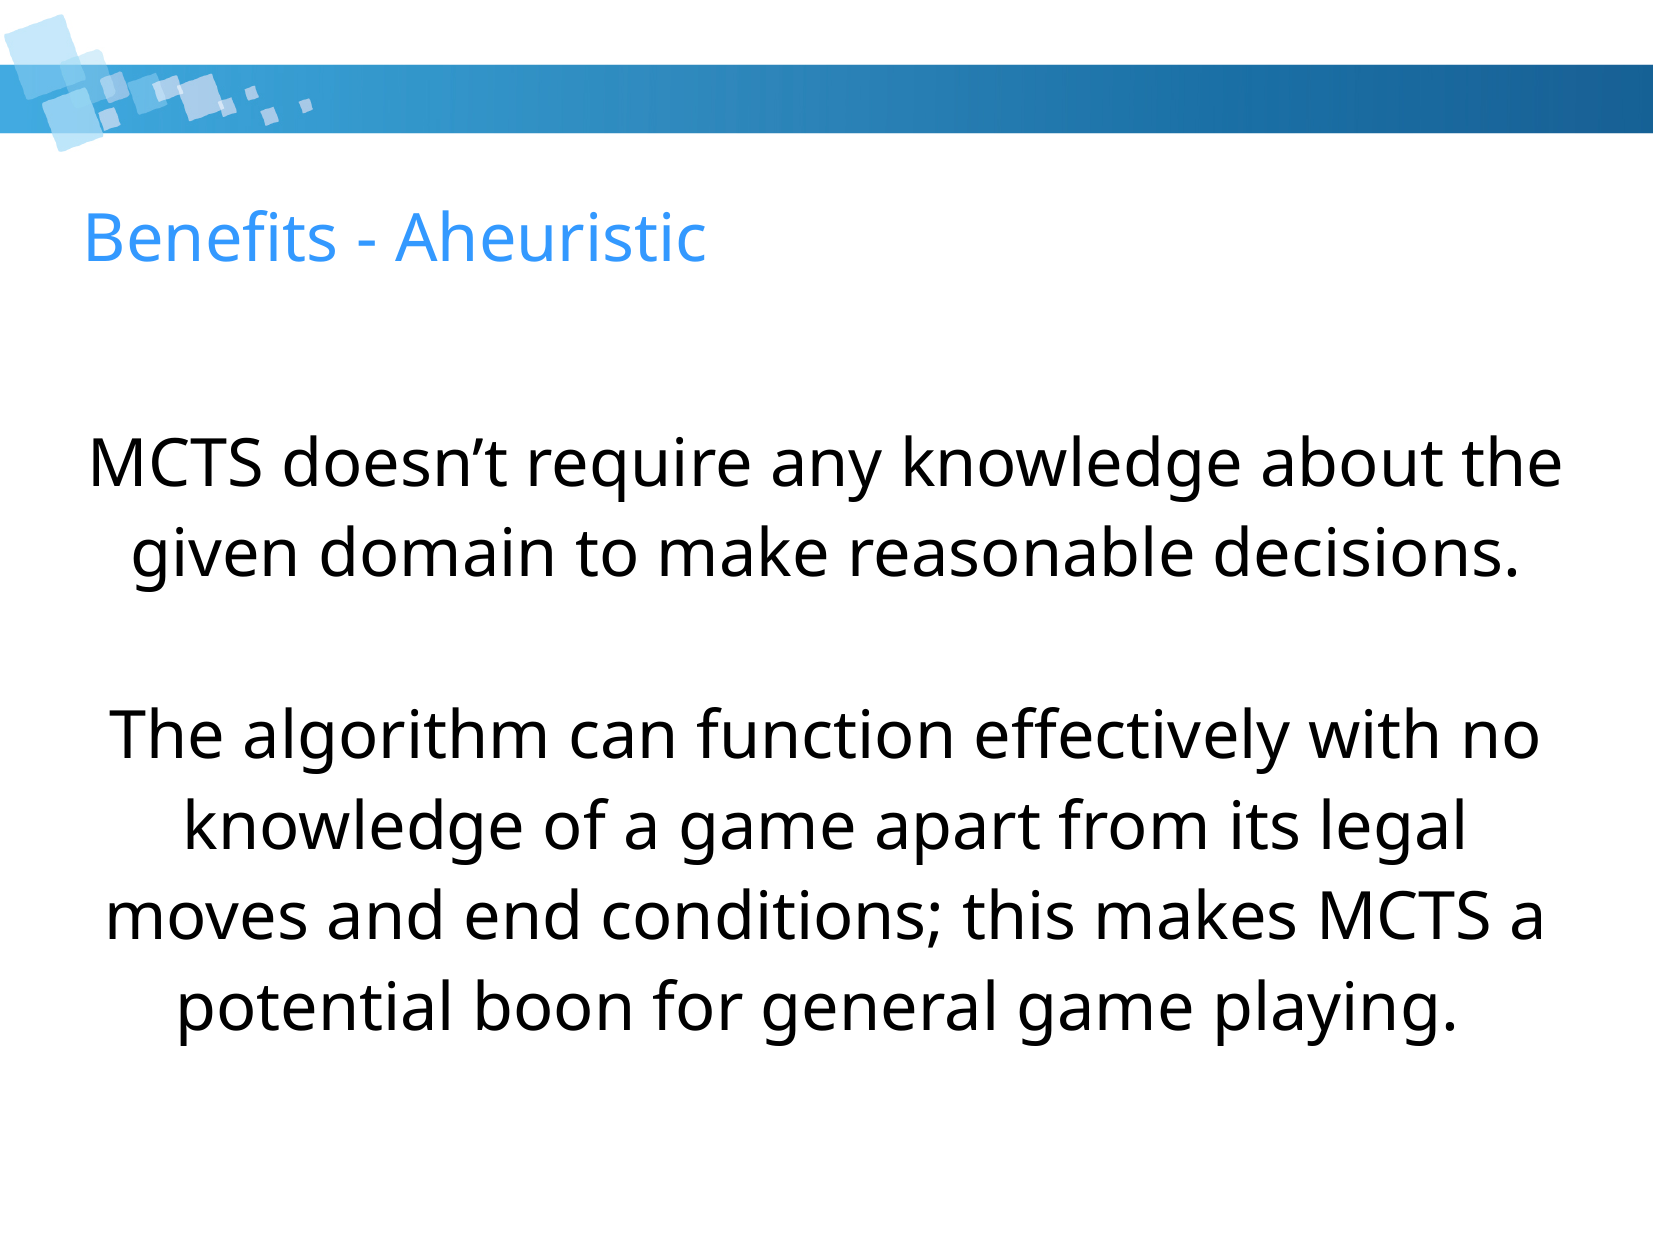

# Benefits - Aheuristic
MCTS doesn’t require any knowledge about the given domain to make reasonable decisions.
The algorithm can function effectively with no knowledge of a game apart from its legal moves and end conditions; this makes MCTS a potential boon for general game playing.